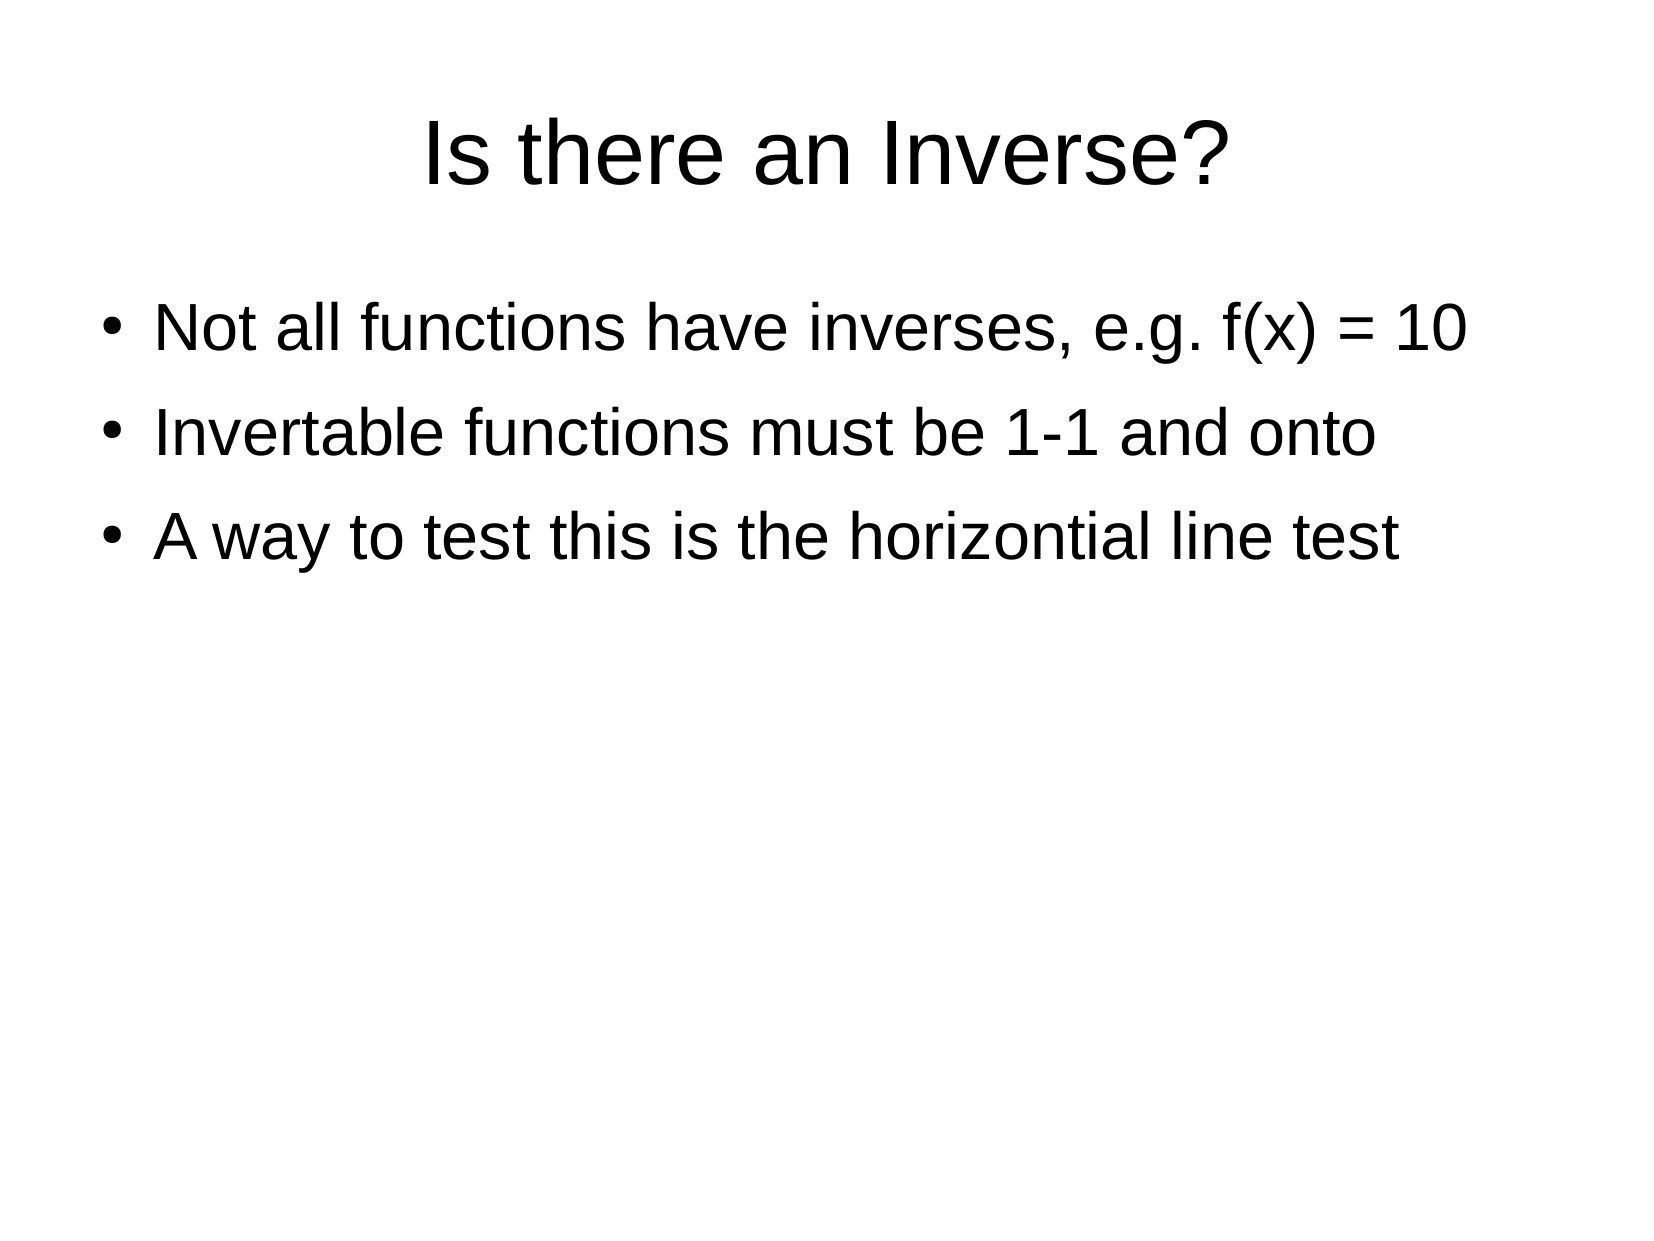

# Is there an Inverse?
Not all functions have inverses, e.g. f(x) = 10
Invertable functions must be 1-1 and onto
A way to test this is the horizontial line test